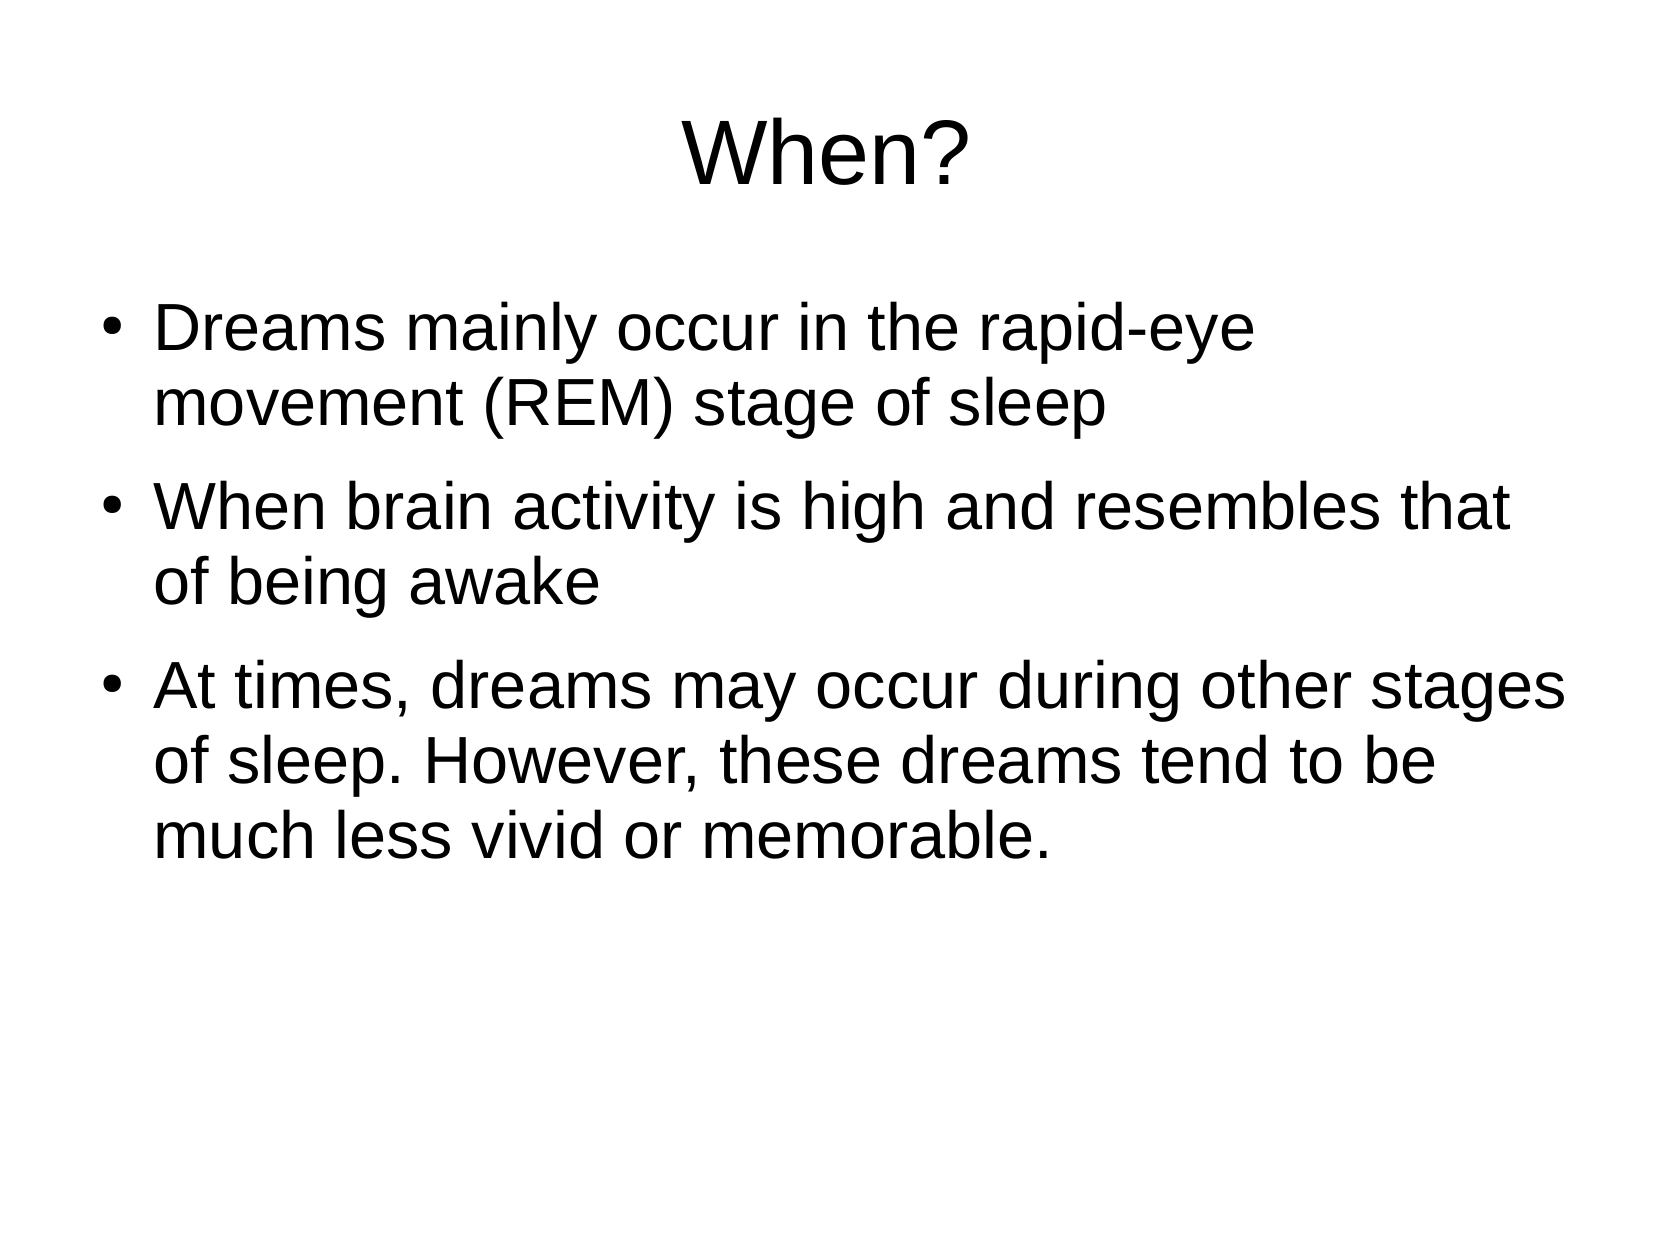

# When?
Dreams mainly occur in the rapid-eye movement (REM) stage of sleep
When brain activity is high and resembles that of being awake
At times, dreams may occur during other stages of sleep. However, these dreams tend to be much less vivid or memorable.